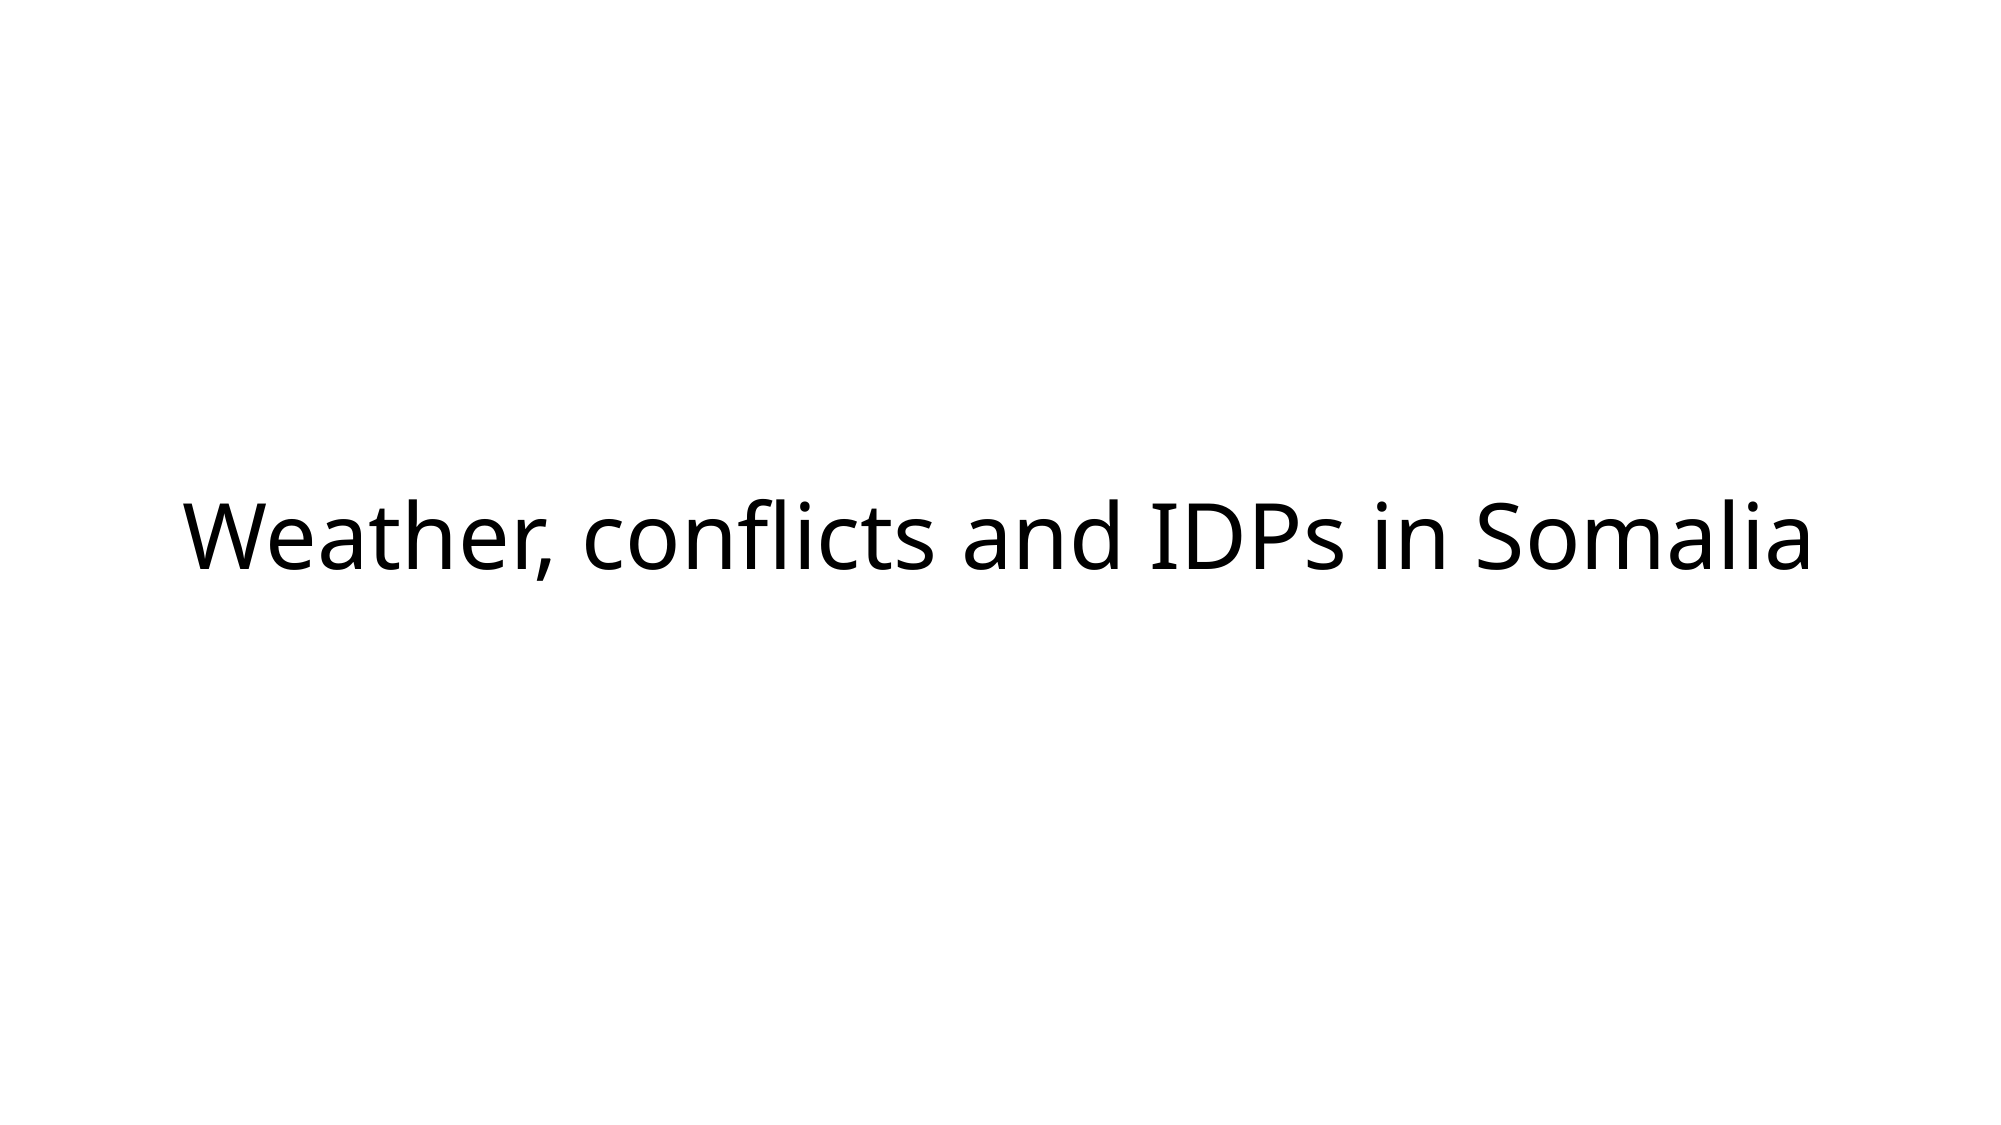

# Weather, conflicts and IDPs in Somalia